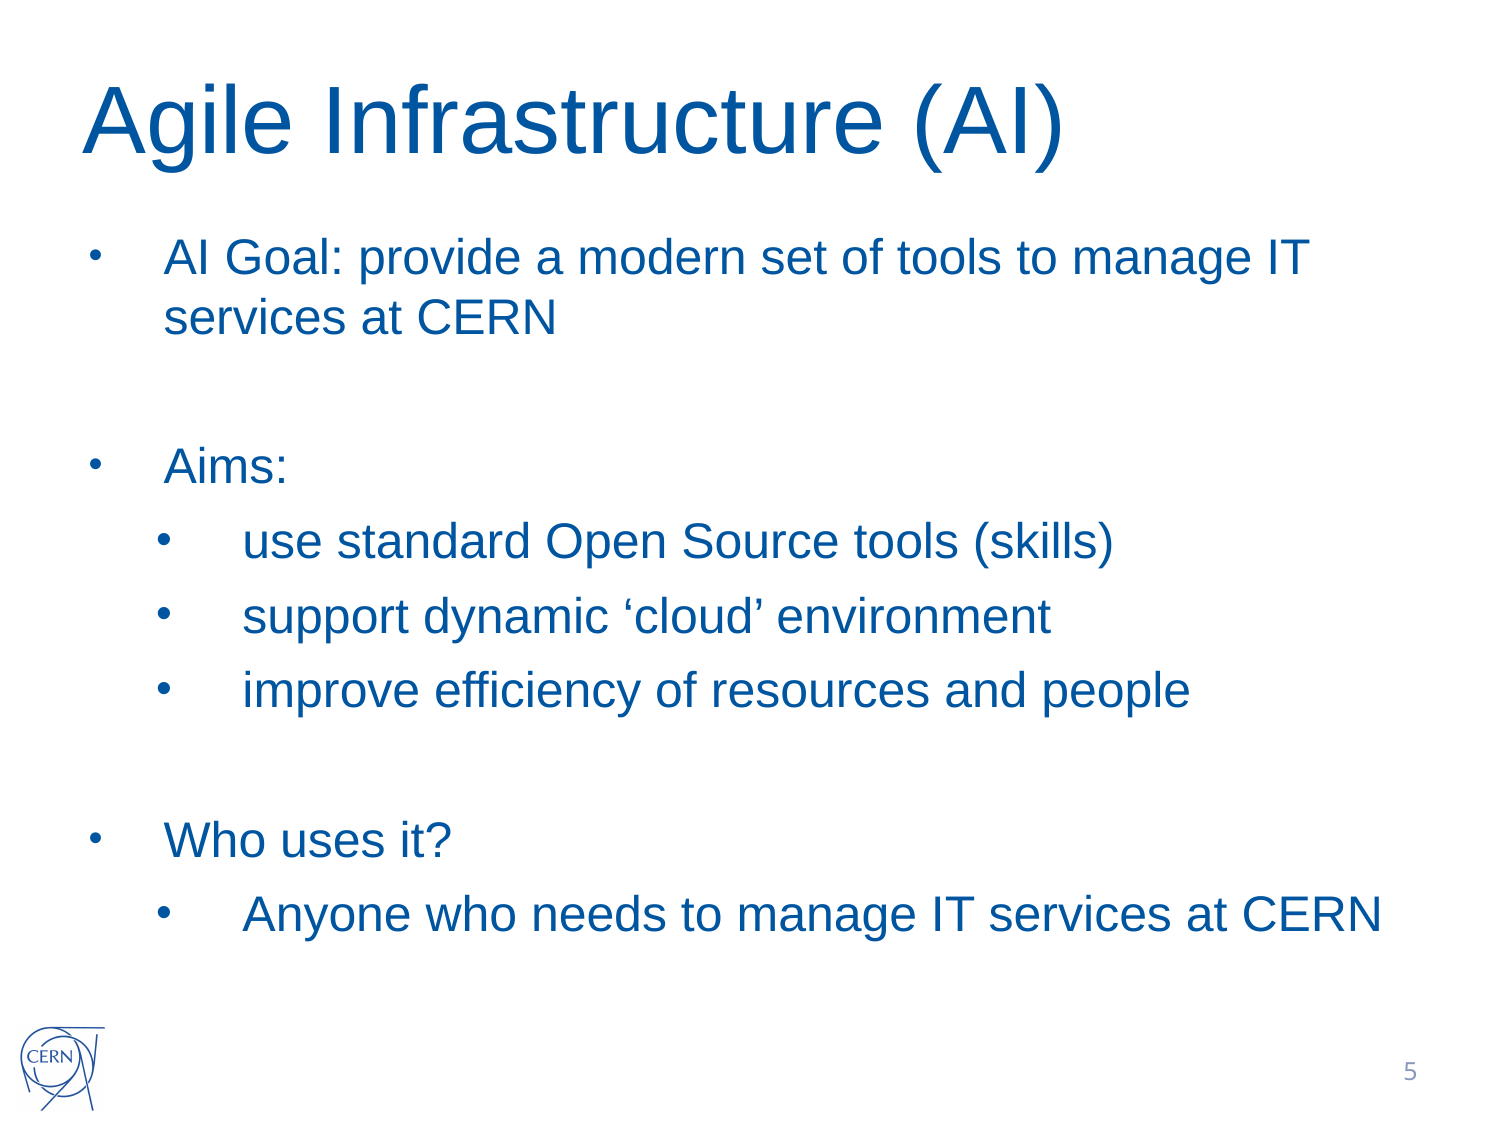

# Agile Infrastructure (AI)
AI Goal: provide a modern set of tools to manage IT services at CERN
Aims:
use standard Open Source tools (skills)
support dynamic ‘cloud’ environment
improve efficiency of resources and people
Who uses it?
Anyone who needs to manage IT services at CERN